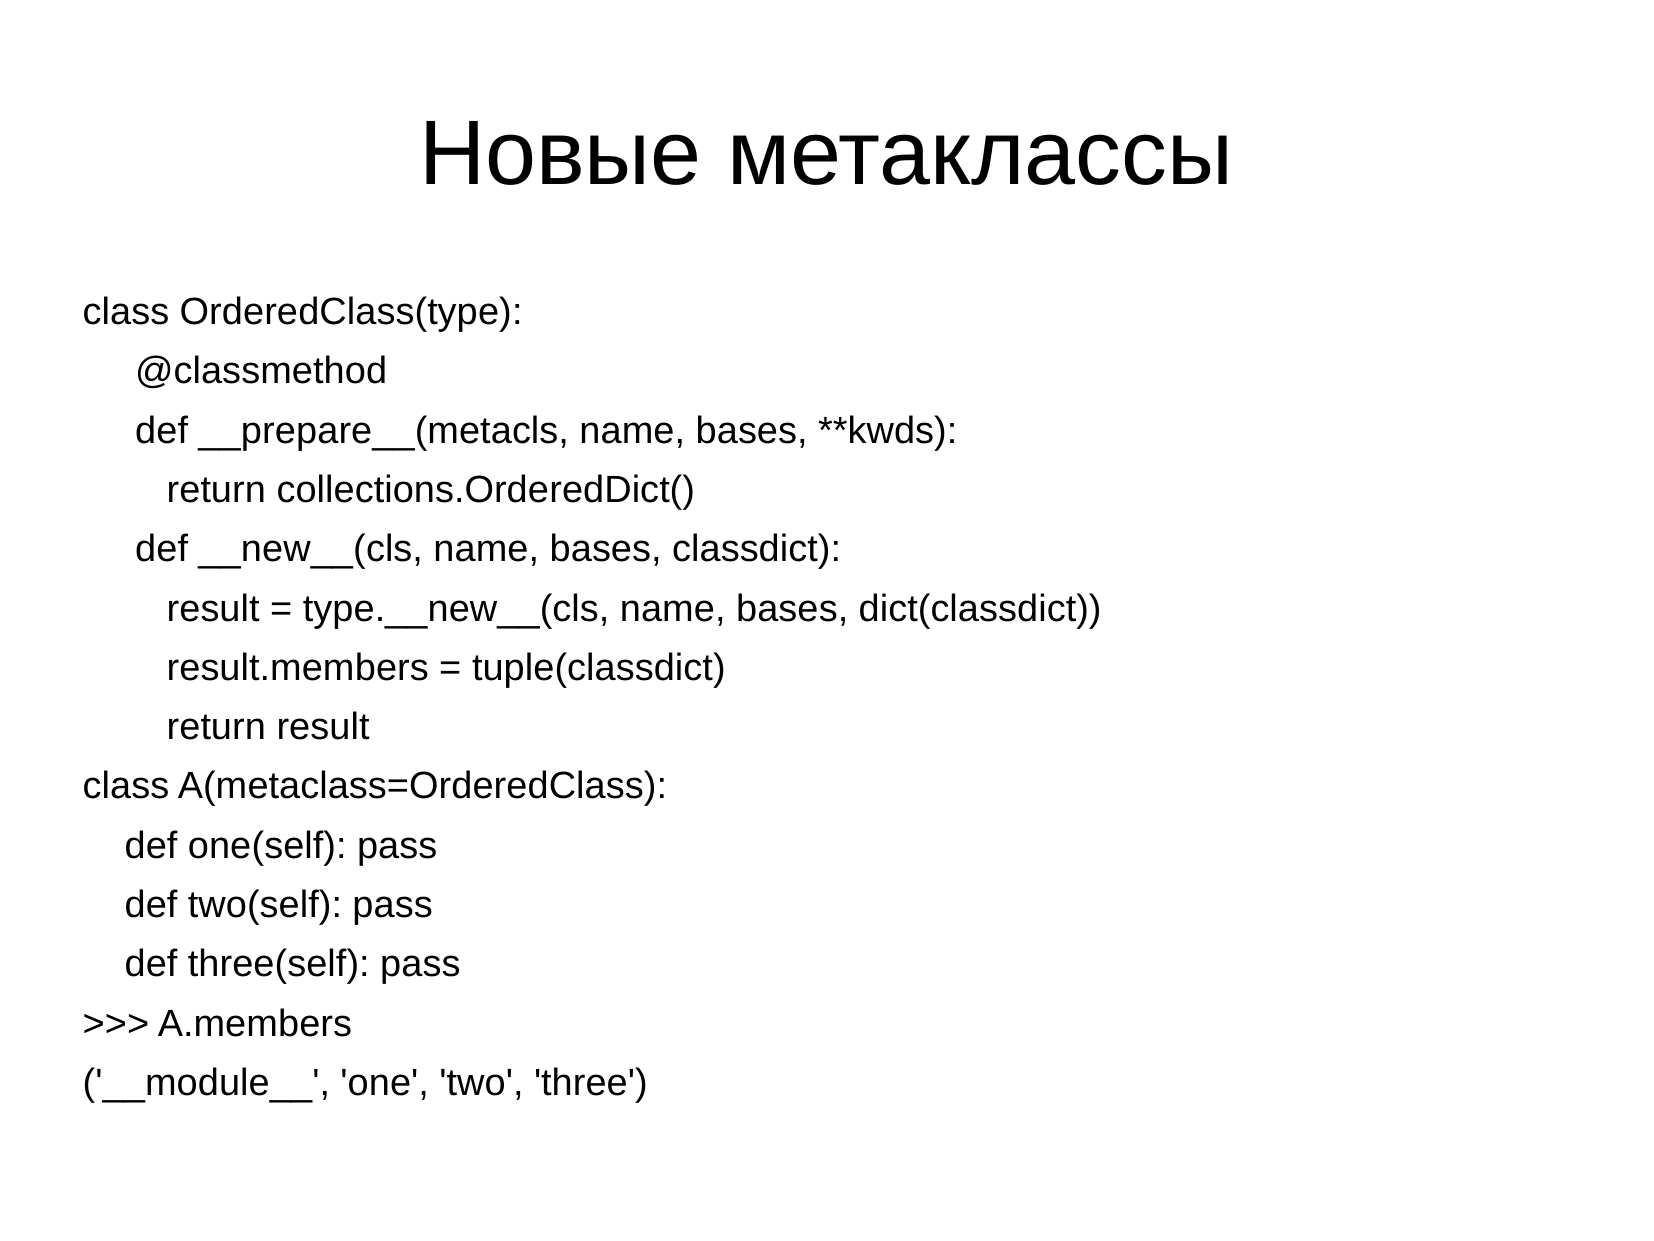

# Новые метаклассы
class OrderedClass(type):
 @classmethod
 def __prepare__(metacls, name, bases, **kwds):
 return collections.OrderedDict()
 def __new__(cls, name, bases, classdict):
 result = type.__new__(cls, name, bases, dict(classdict))
 result.members = tuple(classdict)
 return result
class A(metaclass=OrderedClass):
 def one(self): pass
 def two(self): pass
 def three(self): pass
>>> A.members
('__module__', 'one', 'two', 'three')